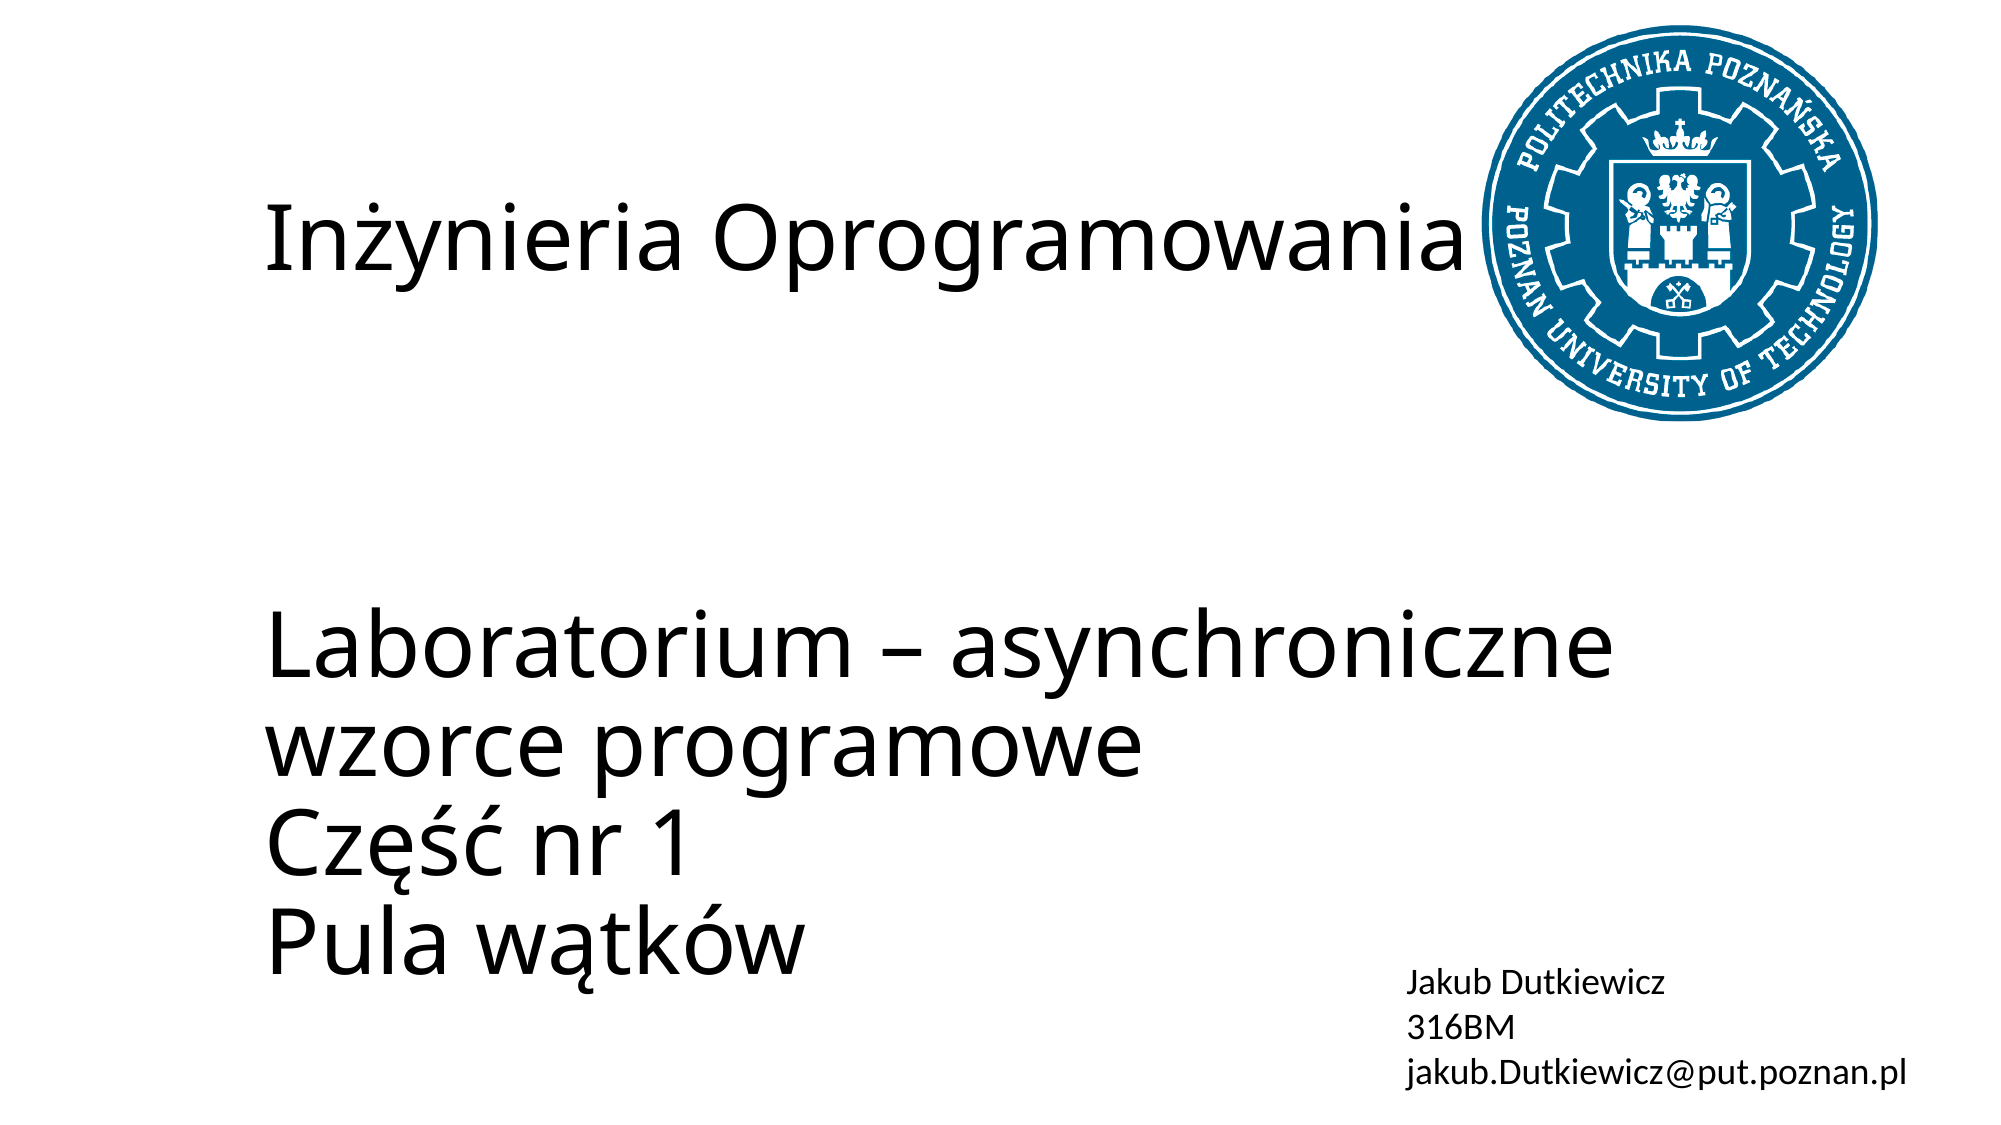

# Inżynieria Oprogramowania
Laboratorium – asynchroniczne wzorce programowe
Część nr 1
Pula wątków
Jakub Dutkiewicz
316BM
jakub.Dutkiewicz@put.poznan.pl